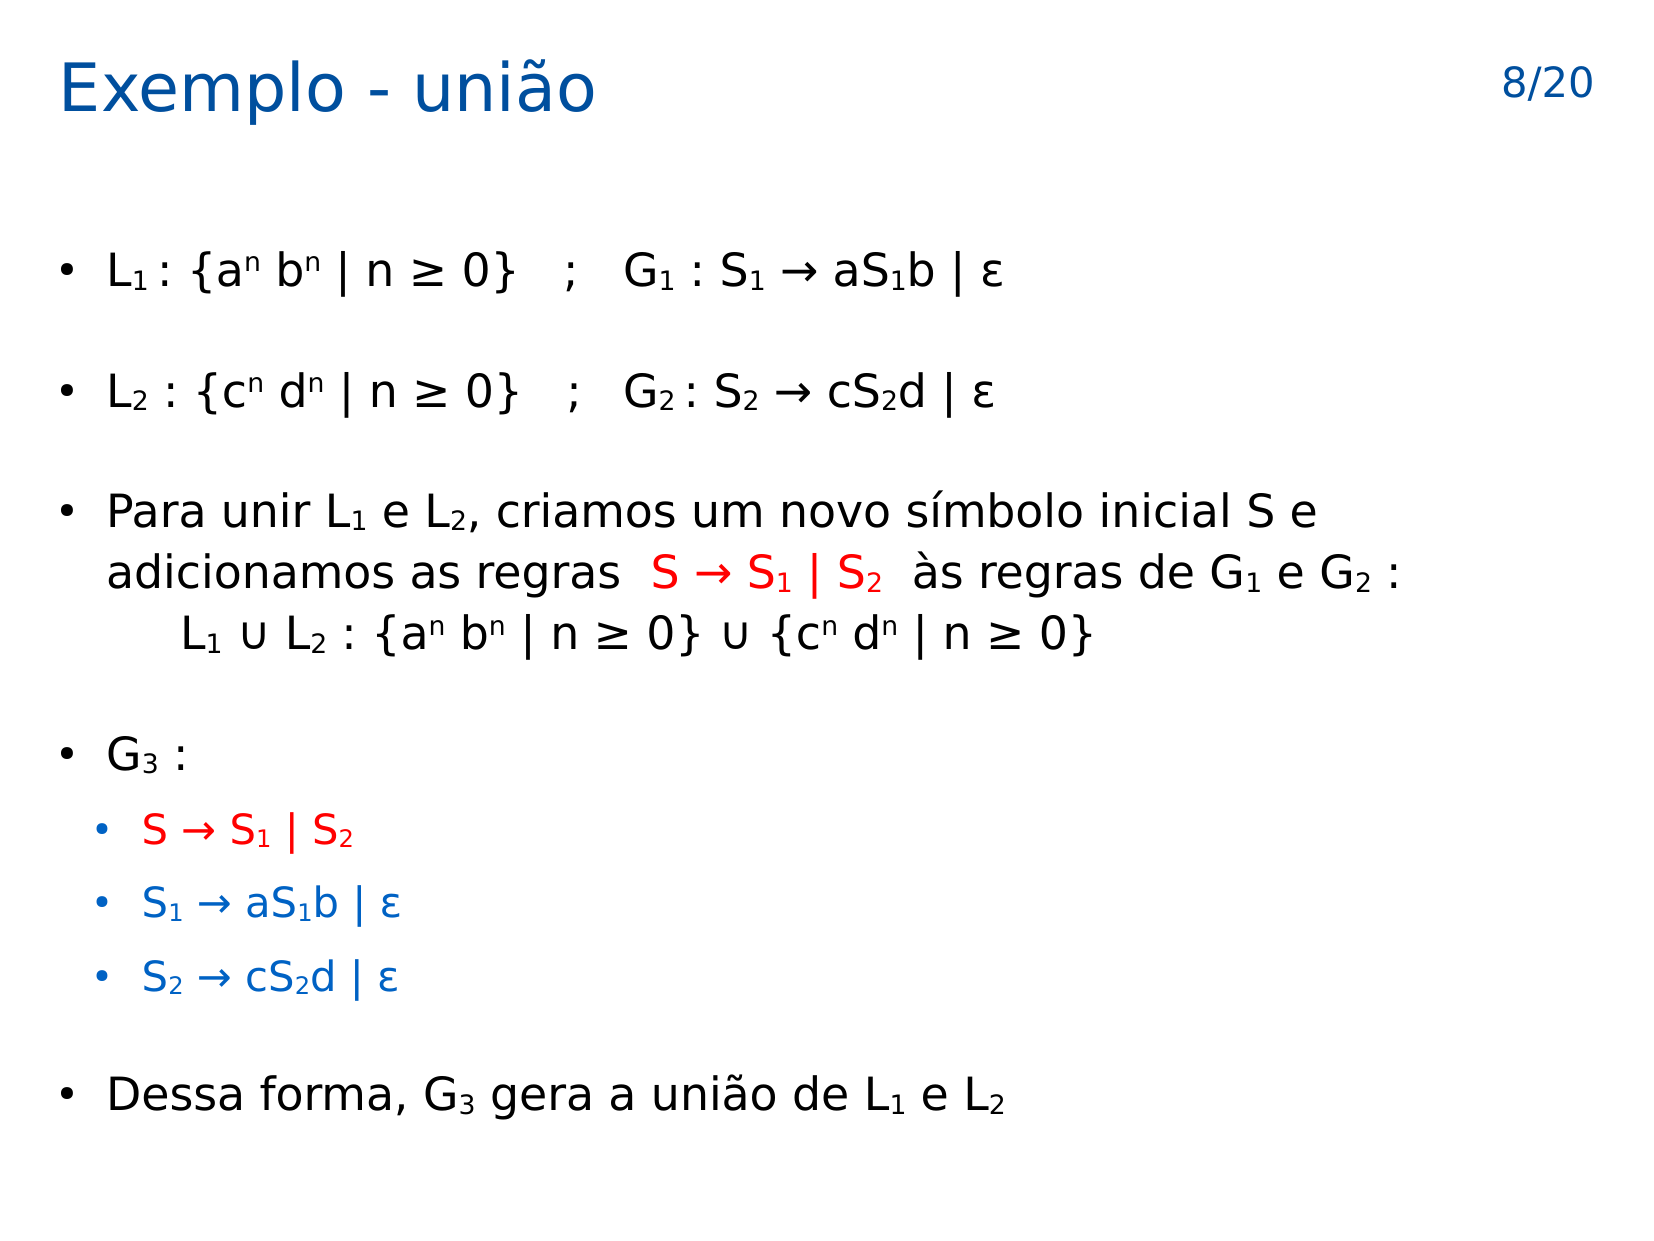

# Exemplo - união
8
L1 : {an bn | n ≥ 0} ;	G1 : S1 → aS1b | ε
L2 : {cn dn | n ≥ 0} ;	G2 : S2 → cS2d | ε
Para unir L1 e L2, criamos um novo símbolo inicial S e adicionamos as regras S → S1 | S2 às regras de G1 e G2 :
	L1 ∪ L2 : {an bn | n ≥ 0} ∪ {cn dn | n ≥ 0}
G3 :
S → S1 | S2
S1 → aS1b | ε
S2 → cS2d | ε
Dessa forma, G3 gera a união de L1 e L2